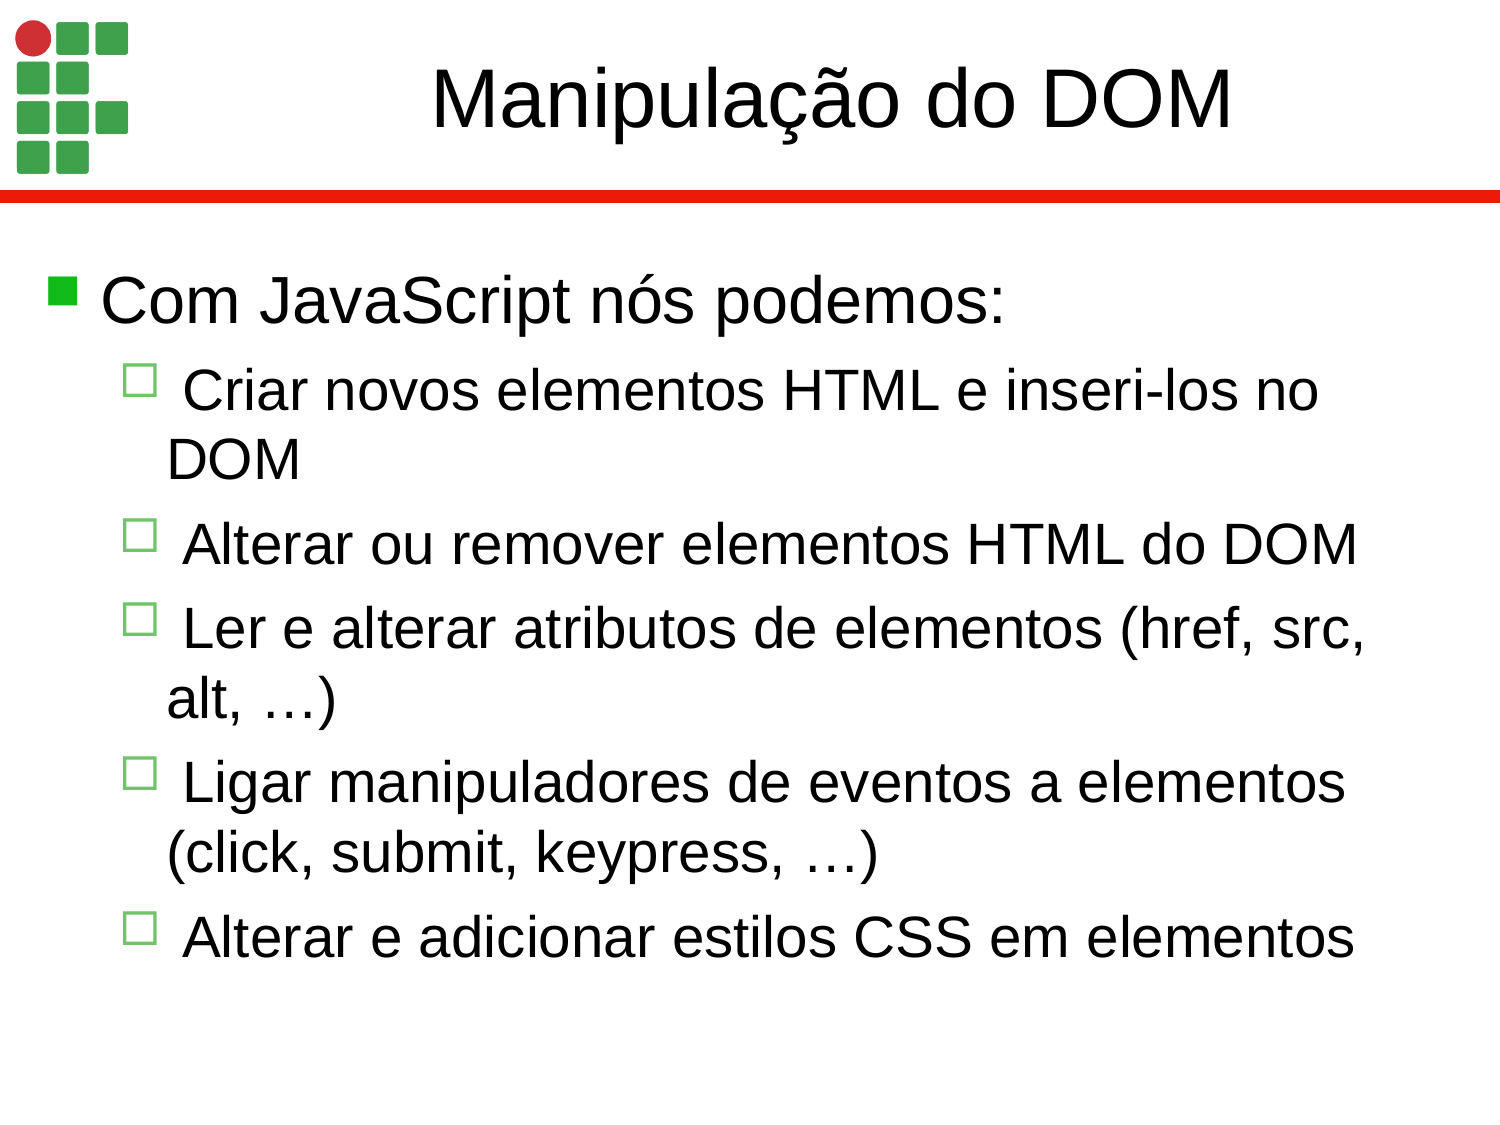

# Manipulação do DOM
Com JavaScript nós podemos:
 Criar novos elementos HTML e inseri-los no DOM
 Alterar ou remover elementos HTML do DOM
 Ler e alterar atributos de elementos (href, src, alt, …)
 Ligar manipuladores de eventos a elementos (click, submit, keypress, …)
 Alterar e adicionar estilos CSS em elementos